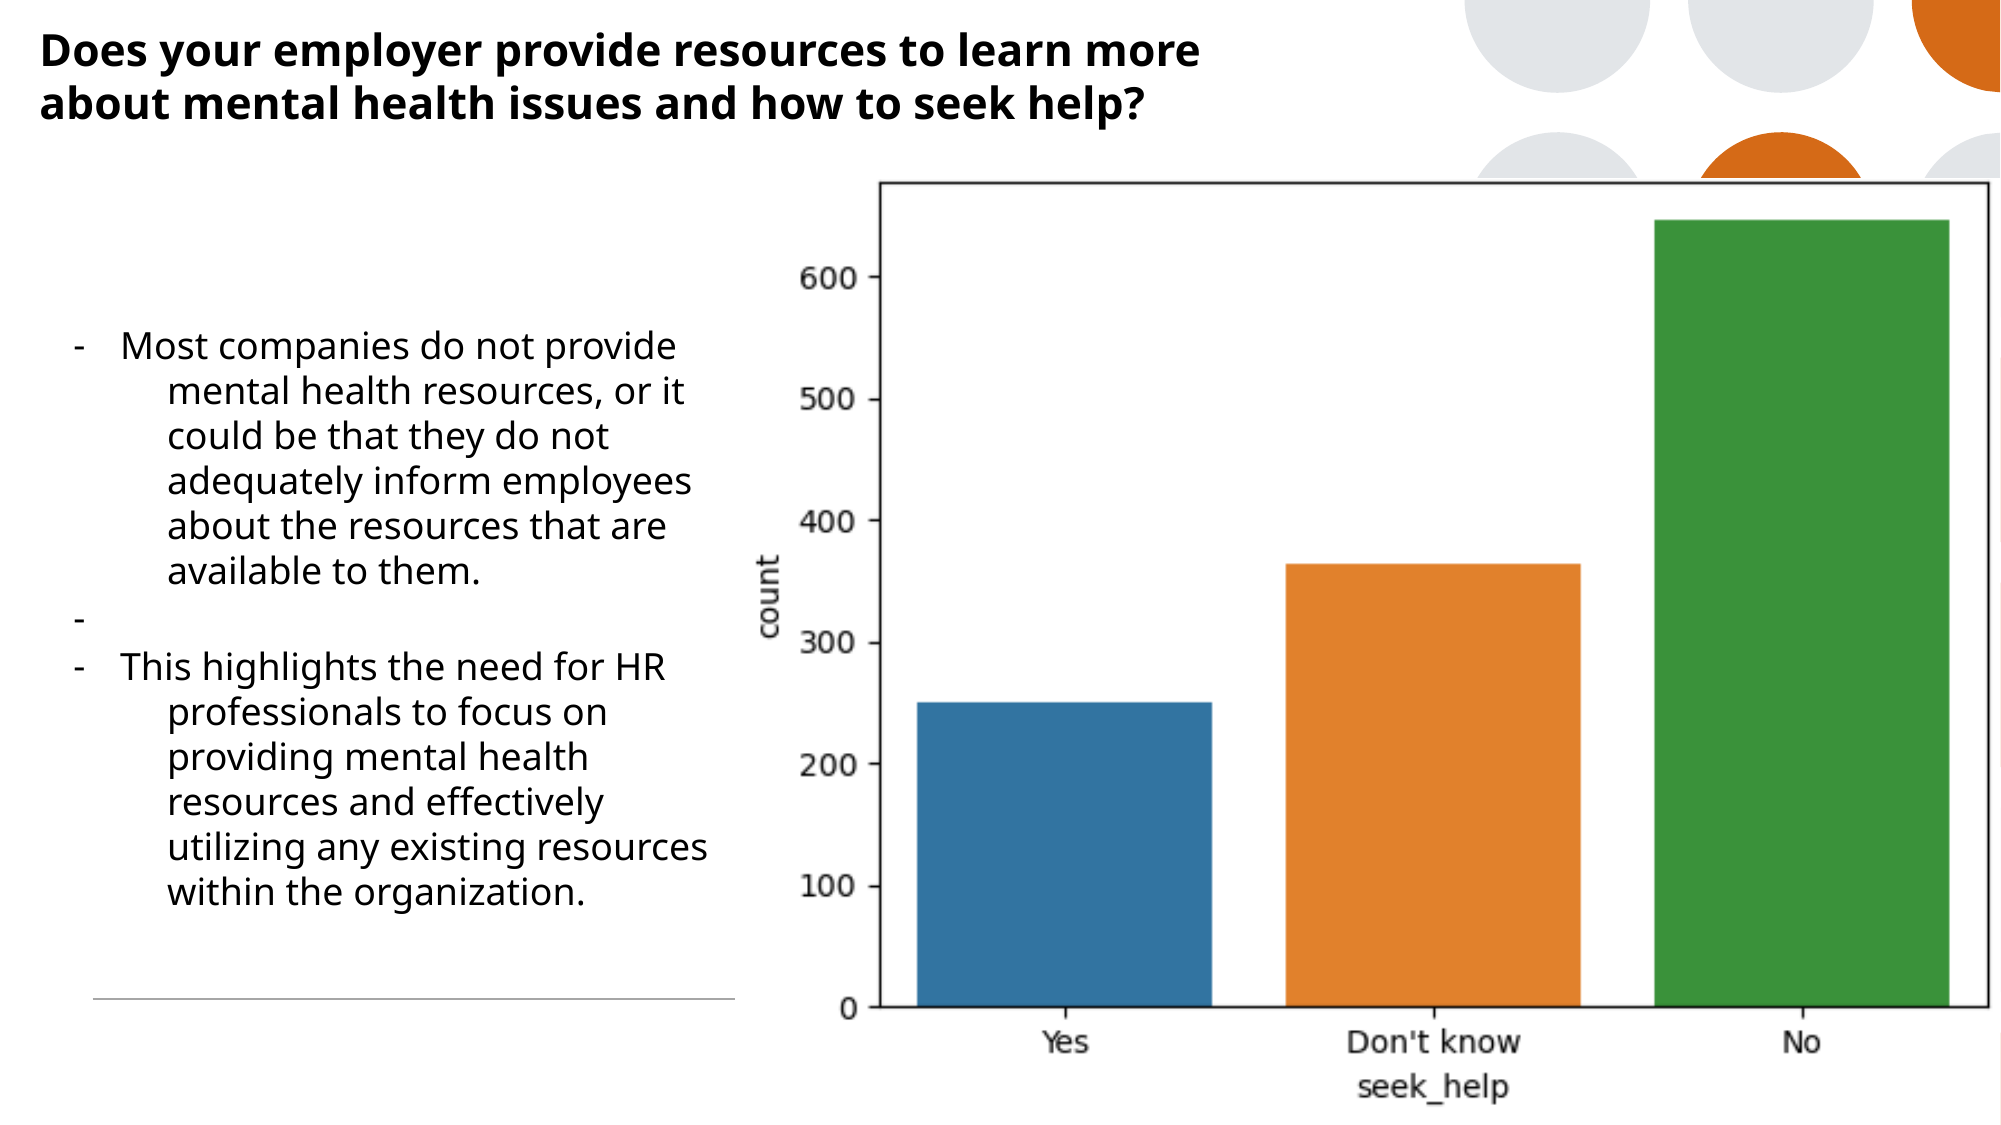

# Does your employer provide resources to learn more about mental health issues and how to seek help?
Most companies do not provide mental health resources, or it could be that they do not adequately inform employees about the resources that are available to them.
This highlights the need for HR professionals to focus on providing mental health resources and effectively utilizing any existing resources within the organization.